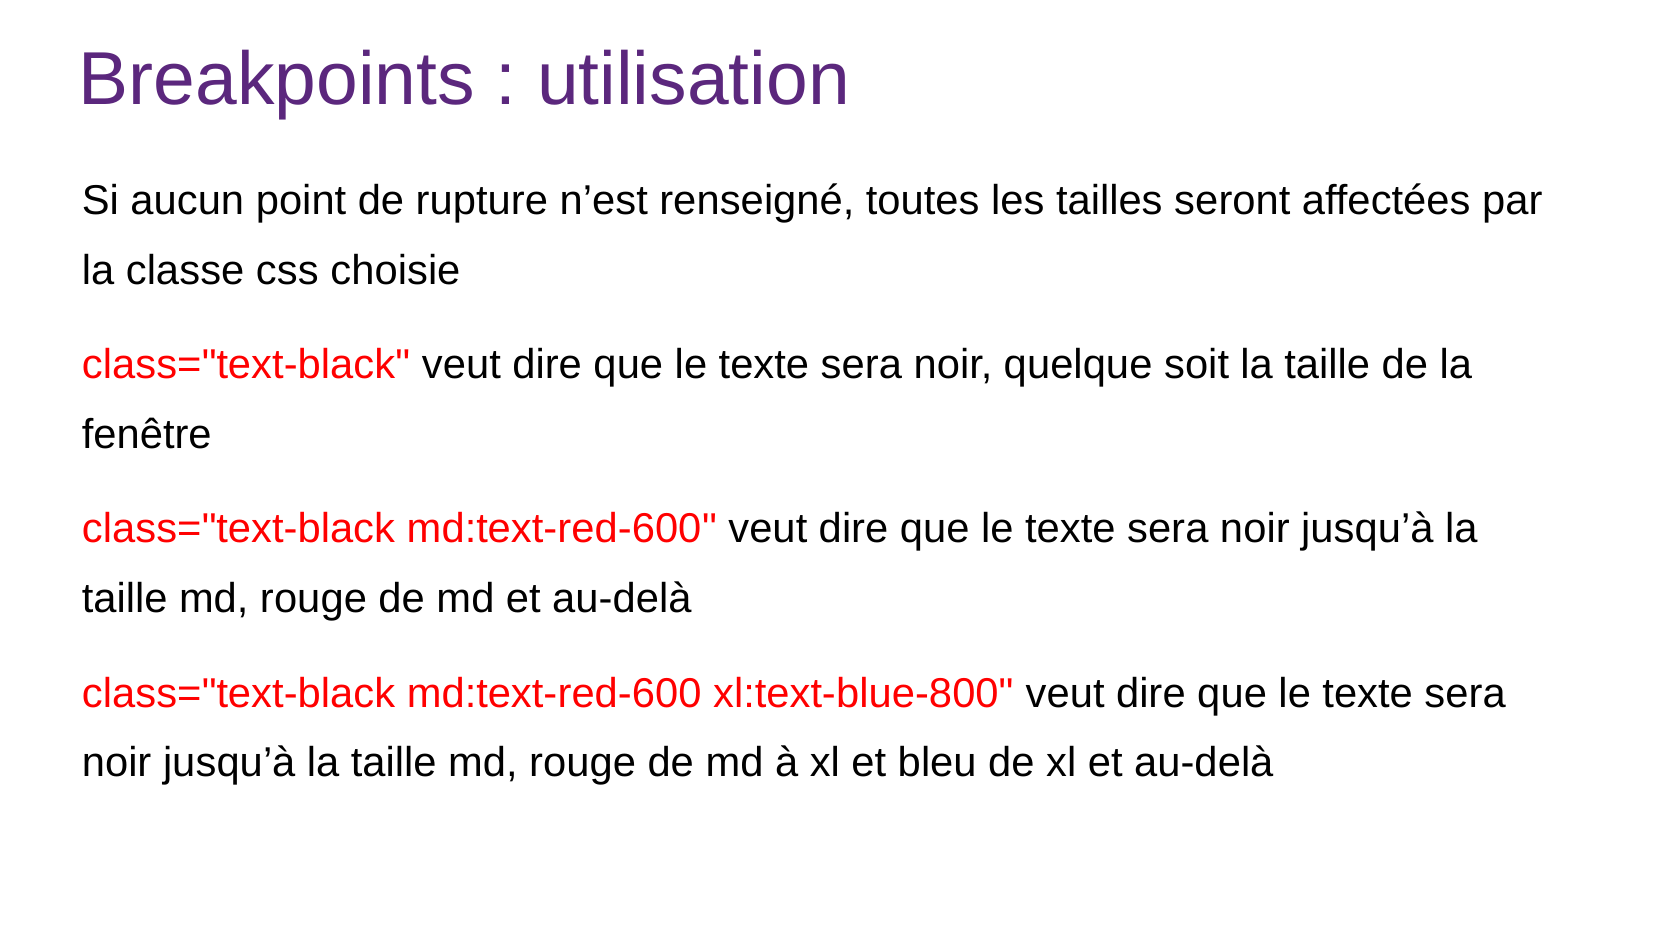

# Breakpoints : utilisation
Si aucun point de rupture n’est renseigné, toutes les tailles seront affectées par la classe css choisie
class="text-black" veut dire que le texte sera noir, quelque soit la taille de la fenêtre
class="text-black md:text-red-600" veut dire que le texte sera noir jusqu’à la taille md, rouge de md et au-delà
class="text-black md:text-red-600 xl:text-blue-800" veut dire que le texte sera noir jusqu’à la taille md, rouge de md à xl et bleu de xl et au-delà